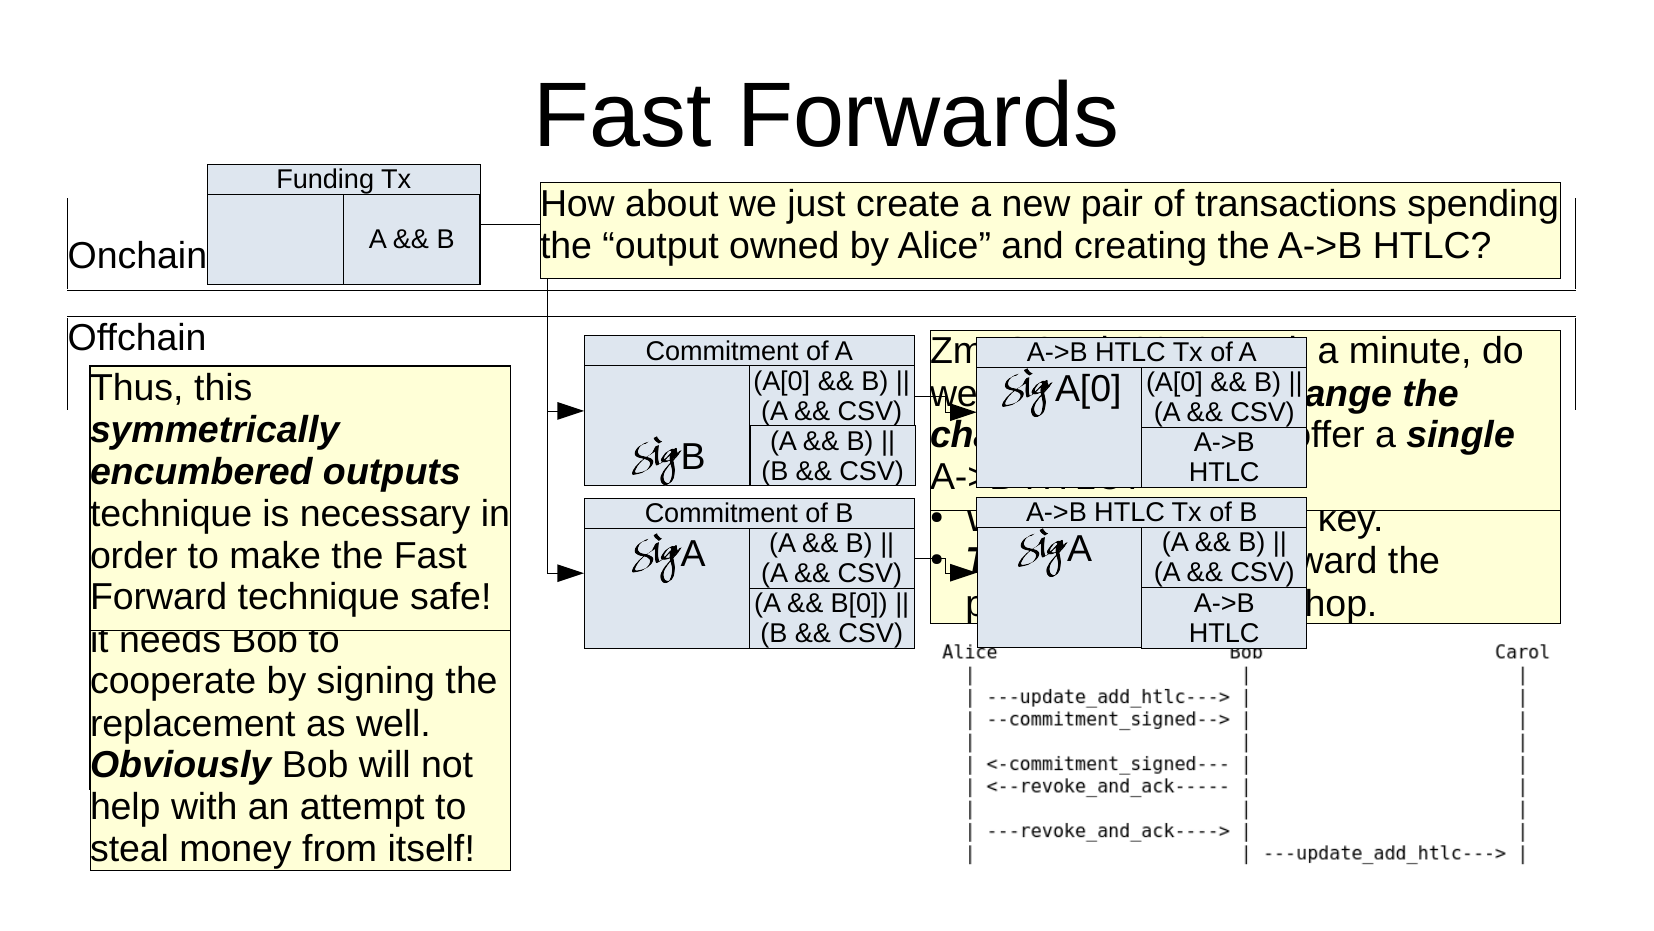

# Fast Forwards
Funding Tx
A && B
How about we just create a new pair of transactions spending the “output owned by Alice” and creating the A->B HTLC?
Onchain
Offchain
The participants need to perform two exchanges, which is bad for latency.
Each node has to:
Wait for a signature.
Wait for a revocation key.
Then proceed to forward the payment to the next hop.
ZmnSCPxj, 2019: Wait a minute, do we need to actually change the channel state just to offer a single A->B HTLC?
Commitment of A
A->B HTLC Tx of A
A[0]
(A[0] && B) ||
(A && CSV)
A->B
HTLC
A->B HTLC Tx of B
A
(A && B) ||
(A && CSV)
A->B
HTLC
Then in 2019, ZmnSCPxj realized that the symmetrically encumbered outputs would allow for a neat trick, which he dubbed “Fast Forwards”.
Recall that in the Poon-Dryja scheme, in order to change the channel state:
First Alice and Bob have to sign the new channel state and exchange signatures.
Then Alice and Bob have to exchange revocation keys for the old channel state.
(A[0] && B) ||
(A && CSV)
This is because, for Alice to offer an A->B HTLC to Bob, the participants need to change the channel state, which as we can see is a relatively expensive operation (in terms of network rounds).
If we were using non-symmetrically encumbered outputs, then the “output owned by Alice” on the “commitment owned by Bob” would be a simple “A” singlesig.
Then Alice could replace the “A->B HTLC Tx of B” by signing just a singlesig A, and then send an error message to Bob in order to force it to drop the “commitment owned by B”, letting Alice “reverse” the HTLC it offered.
But, if we used symmetrically encumbered outputs, then Alice cannot just sign a replacement of the “A->B HTLC Tx of B”, it needs Bob to cooperate by signing the replacement as well.
Obviously Bob will not help with an attempt to steal money from itself!
Thus, this symmetrically encumbered outputs technique is necessary in order to make the Fast Forward technique safe!
B
(A && B) ||
(B && CSV)
B
A
Commitment of B
A
(A && B) ||
(A && CSV)
(A && B[0]) || (B && CSV)